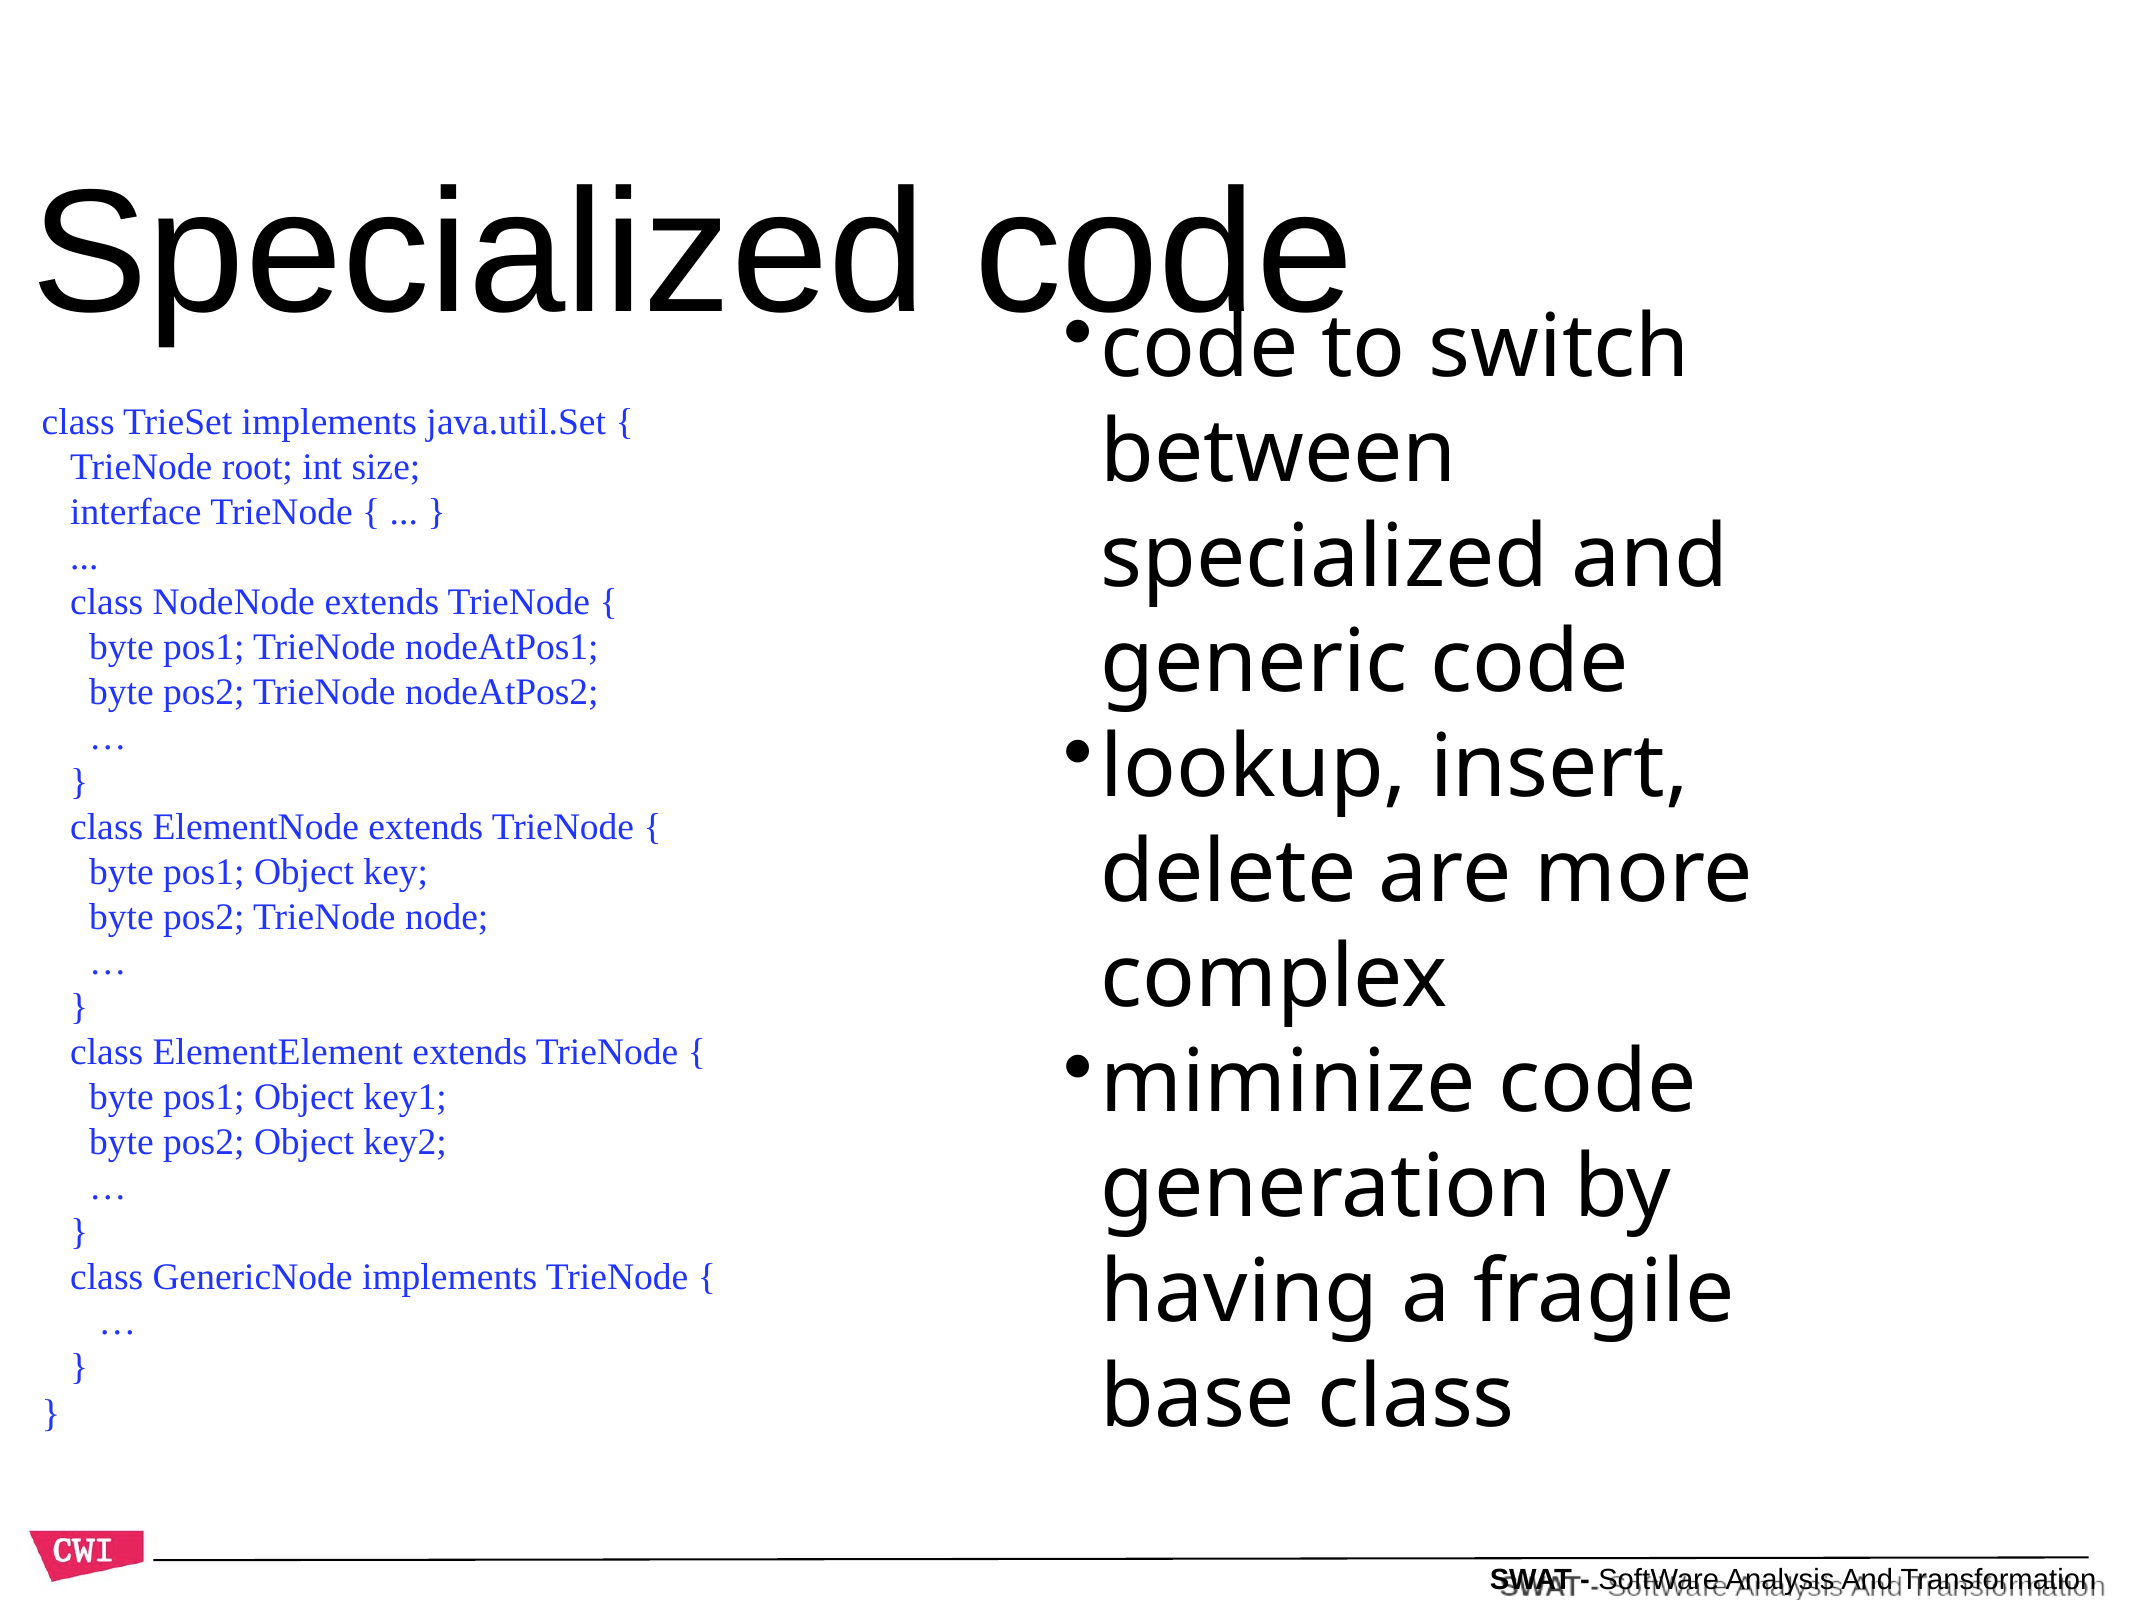

# Specialized code
code to switch between specialized and generic code
lookup, insert, delete are more complex
miminize code generation by having a fragile base class
class TrieSet implements java.util.Set {
 TrieNode root; int size;
 interface TrieNode { ... }
 ...
 class NodeNode extends TrieNode {
 byte pos1; TrieNode nodeAtPos1;
 byte pos2; TrieNode nodeAtPos2;
 …
 }
 class ElementNode extends TrieNode {
 byte pos1; Object key;
 byte pos2; TrieNode node;
 …
 }
 class ElementElement extends TrieNode {
 byte pos1; Object key1;
 byte pos2; Object key2;
 …
 }
 class GenericNode implements TrieNode {
 …
 }
}